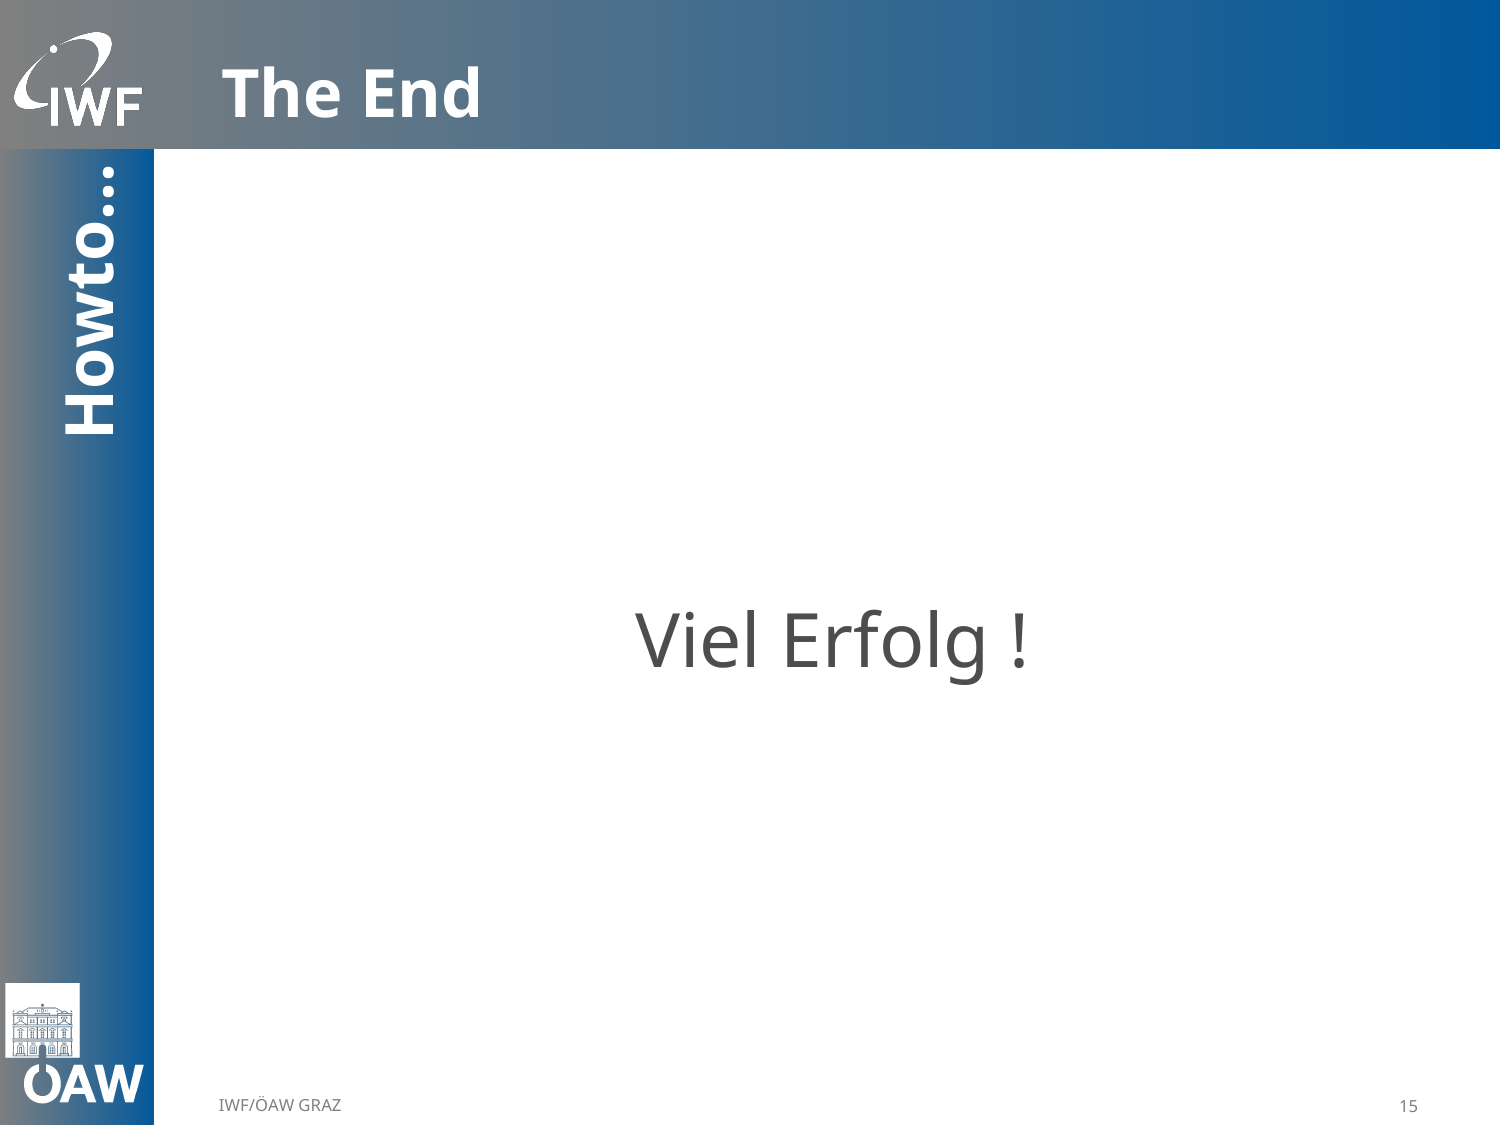

# The End
Viel Erfolg !
Howto...
IWF/ÖAW GRAZ
15